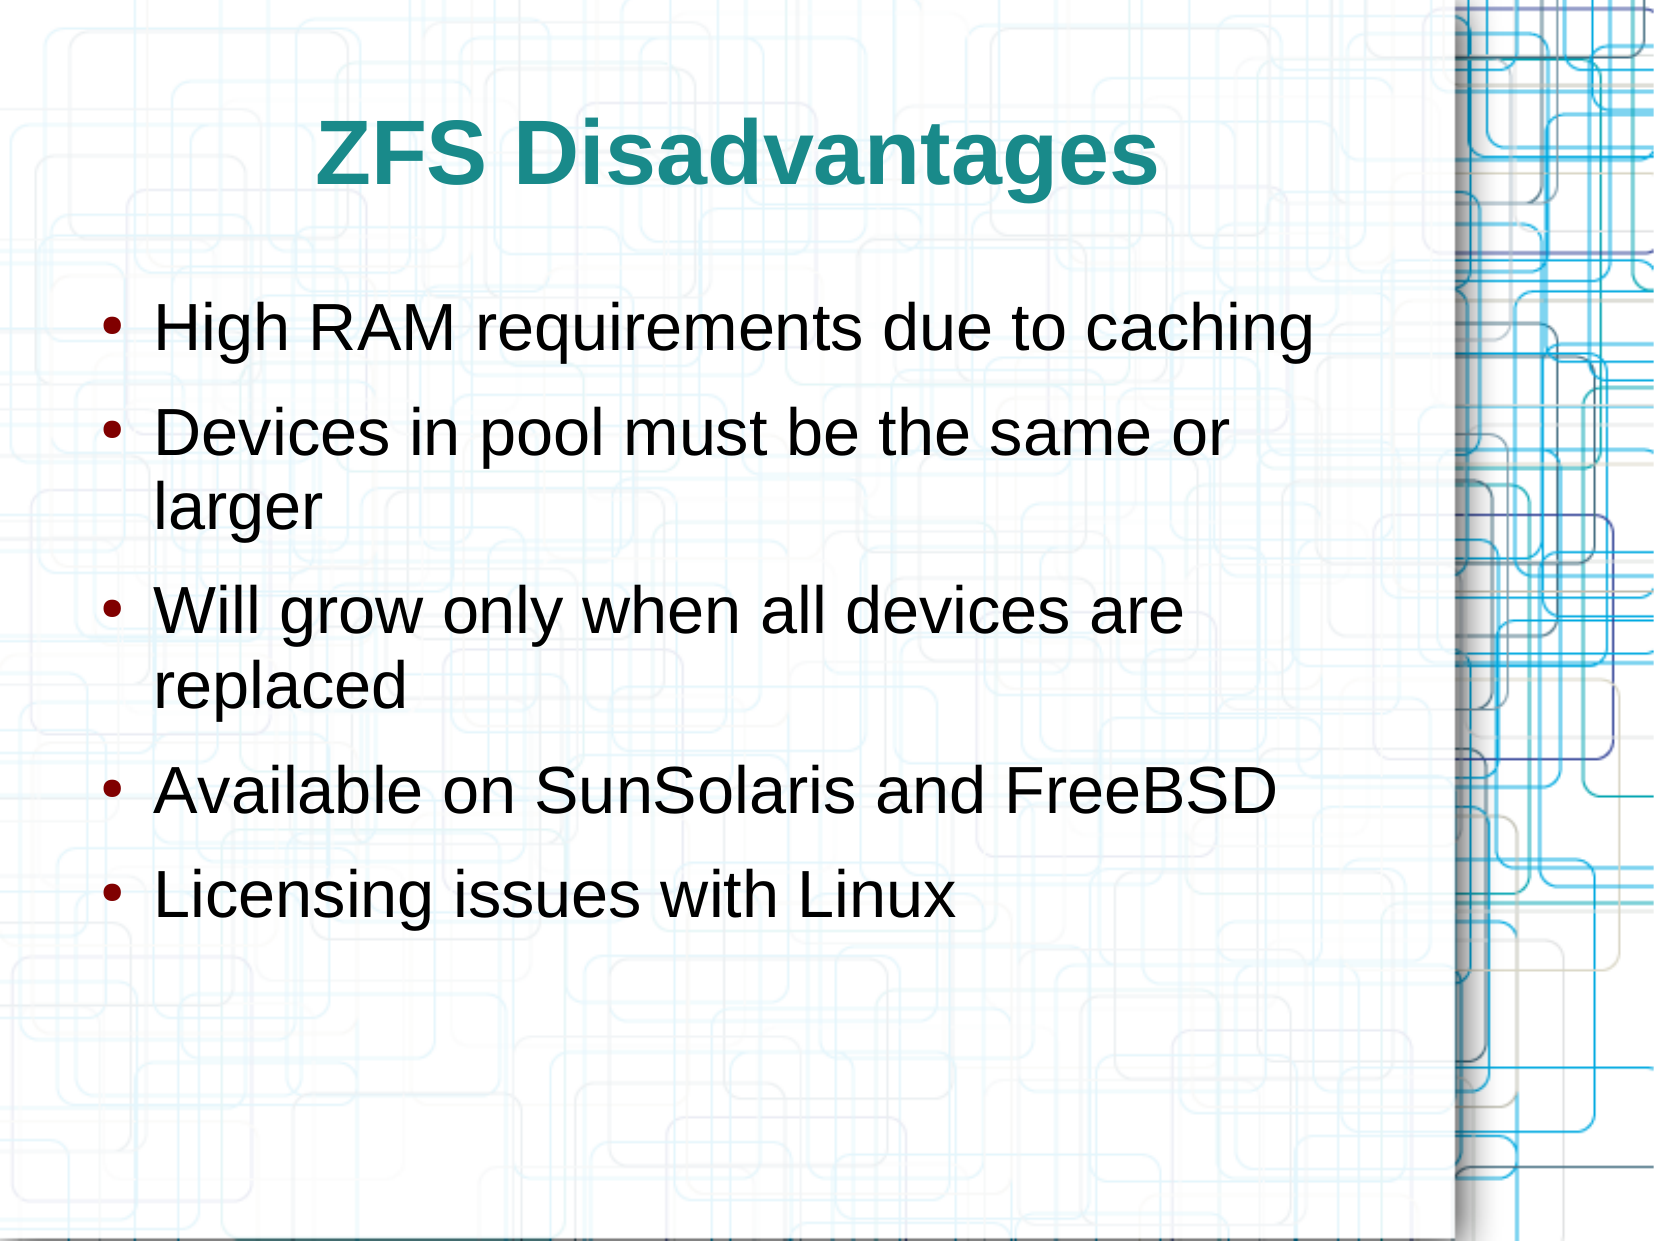

# ZFS Disadvantages
High RAM requirements due to caching
Devices in pool must be the same or larger
Will grow only when all devices are replaced
Available on SunSolaris and FreeBSD
Licensing issues with Linux